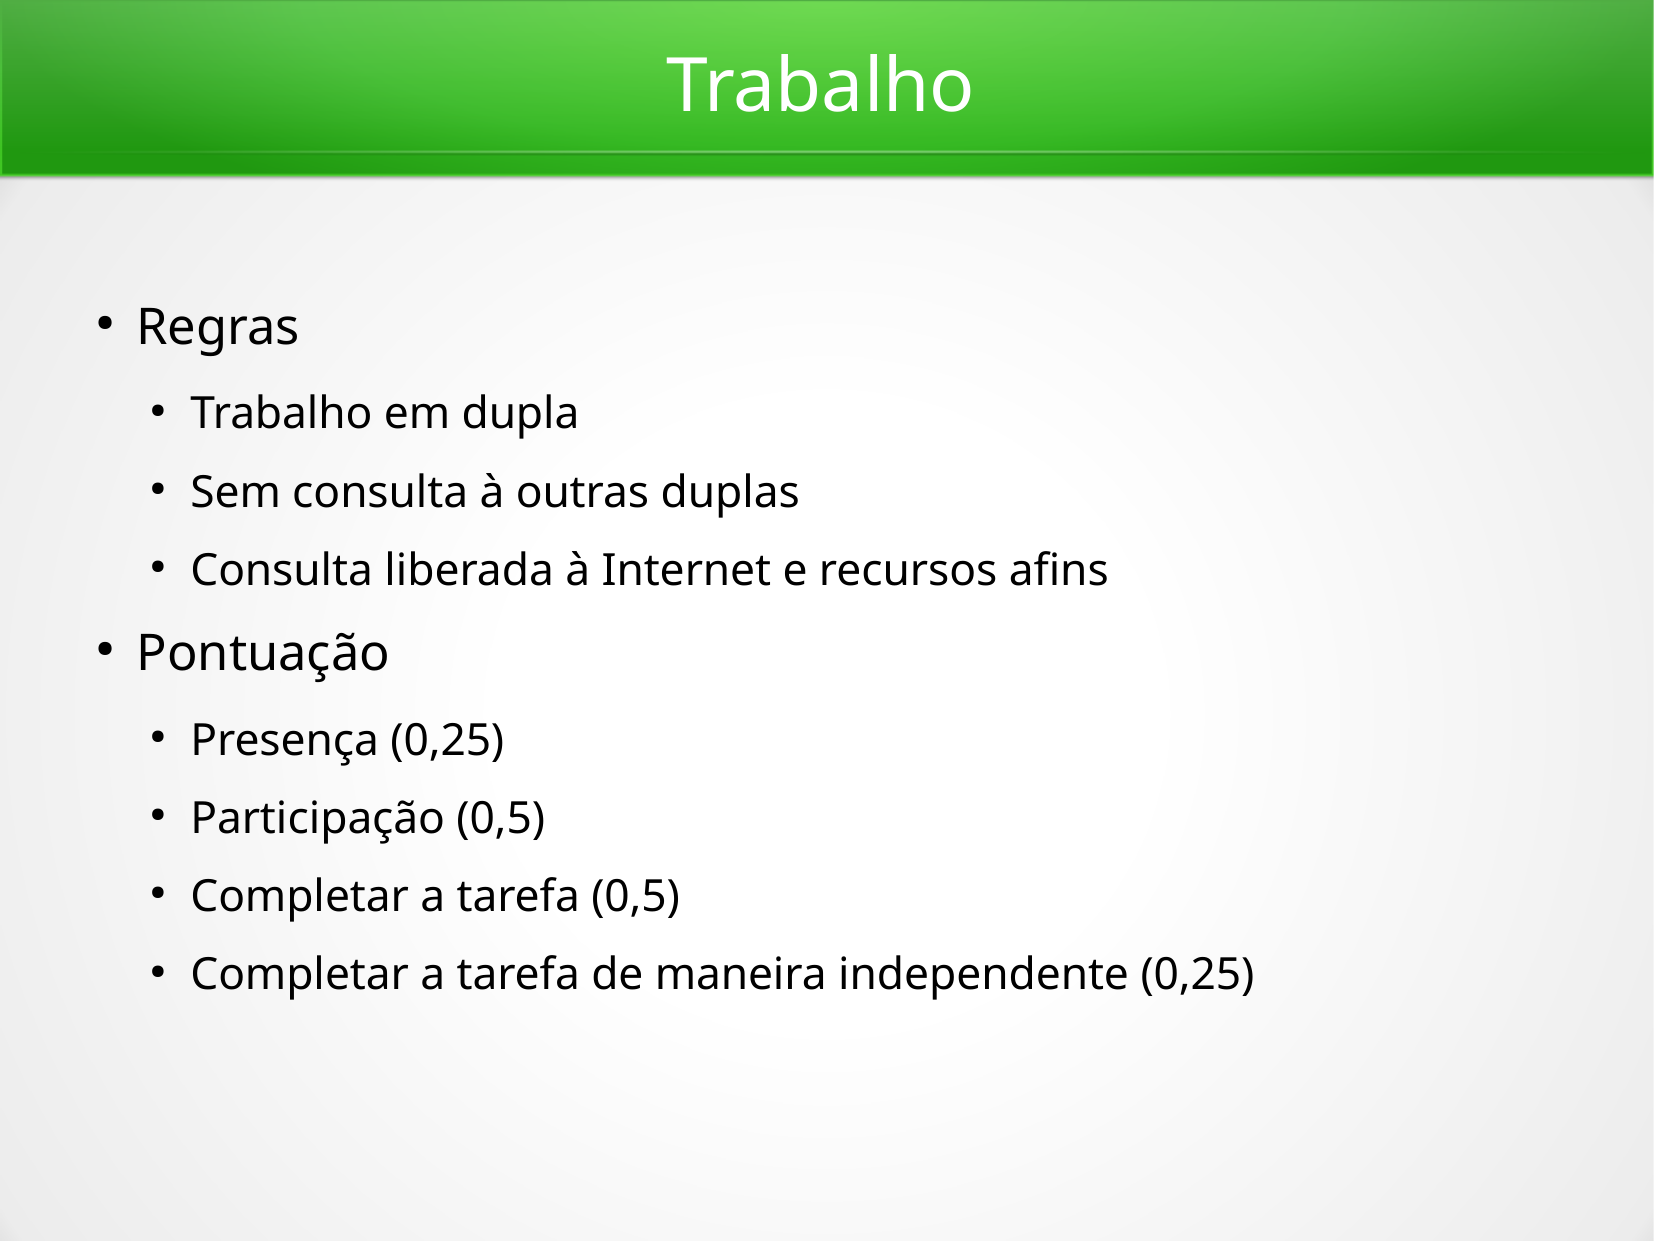

# Trabalho
Regras
Trabalho em dupla
Sem consulta à outras duplas
Consulta liberada à Internet e recursos afins
Pontuação
Presença (0,25)
Participação (0,5)
Completar a tarefa (0,5)
Completar a tarefa de maneira independente (0,25)